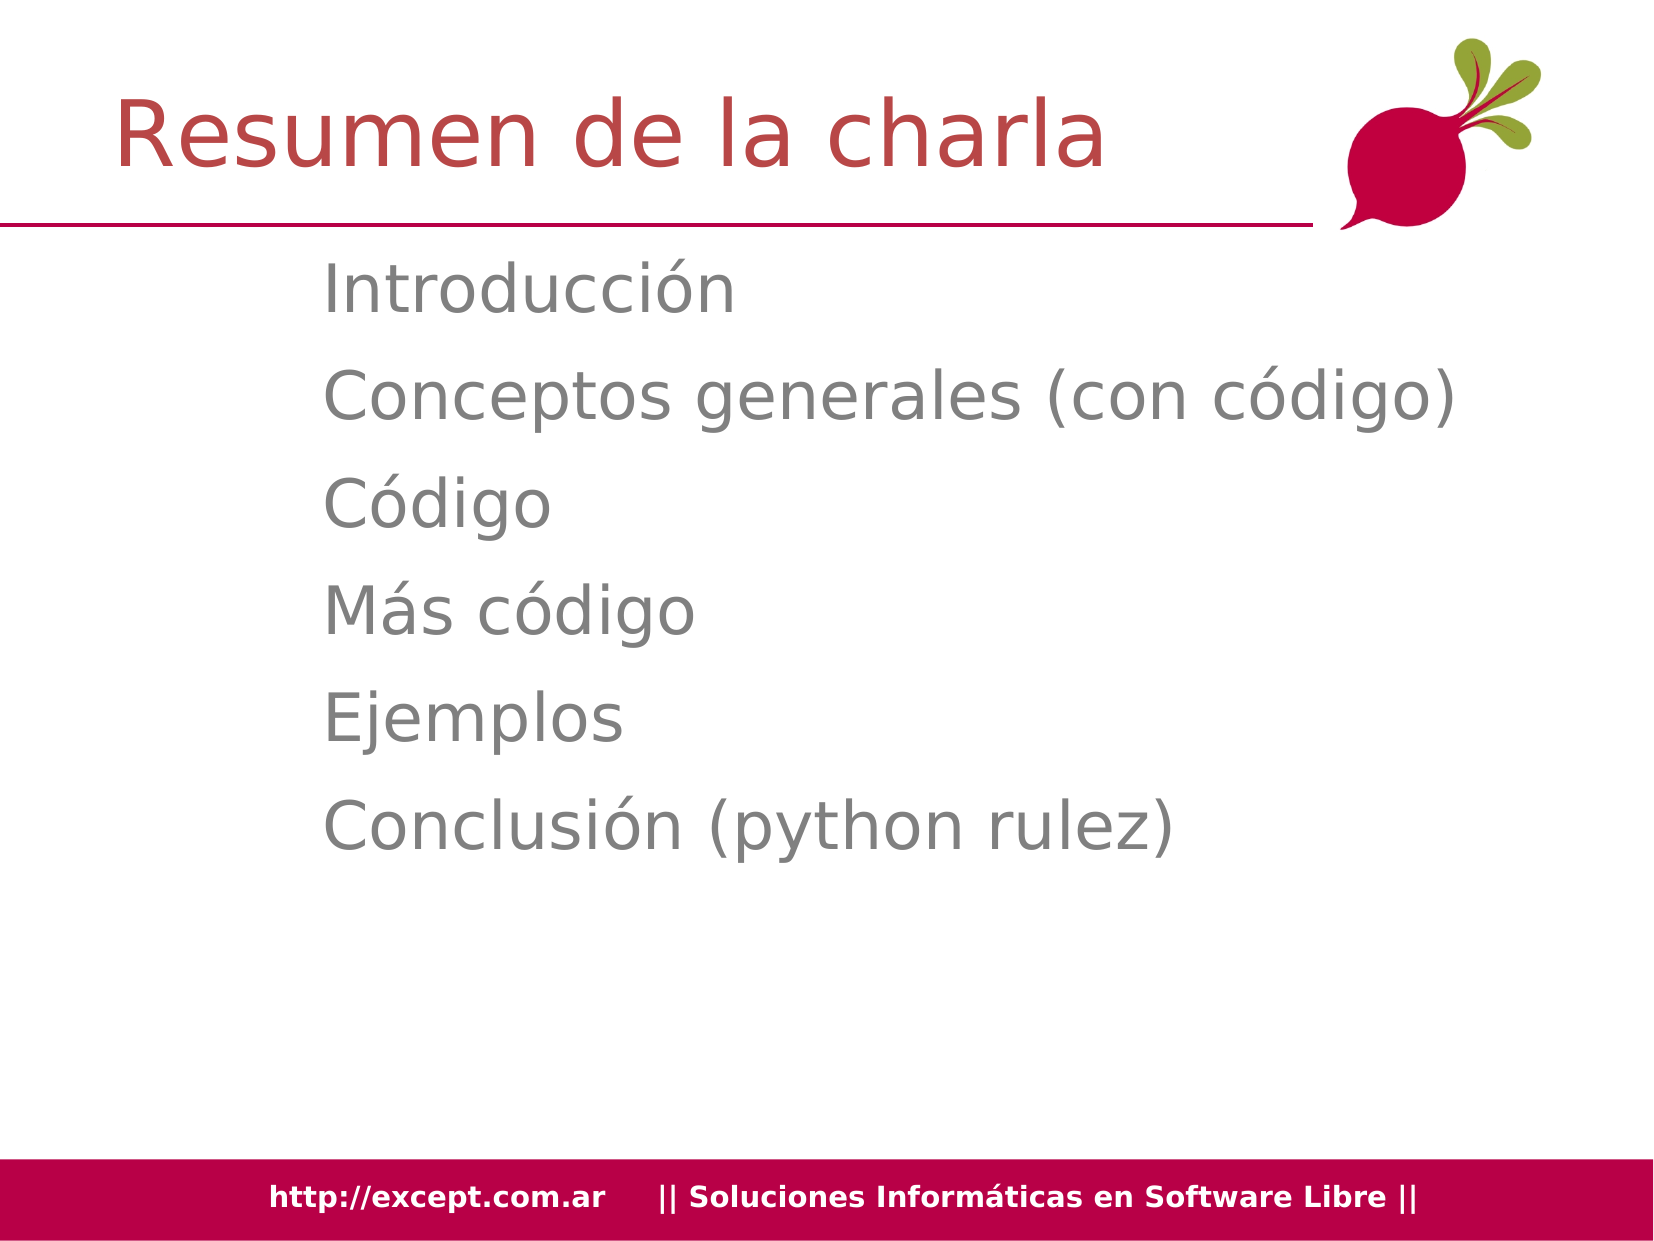

# Resumen de la charla
Introducción
Conceptos generales (con código)
Código
Más código
Ejemplos
Conclusión (python rulez)